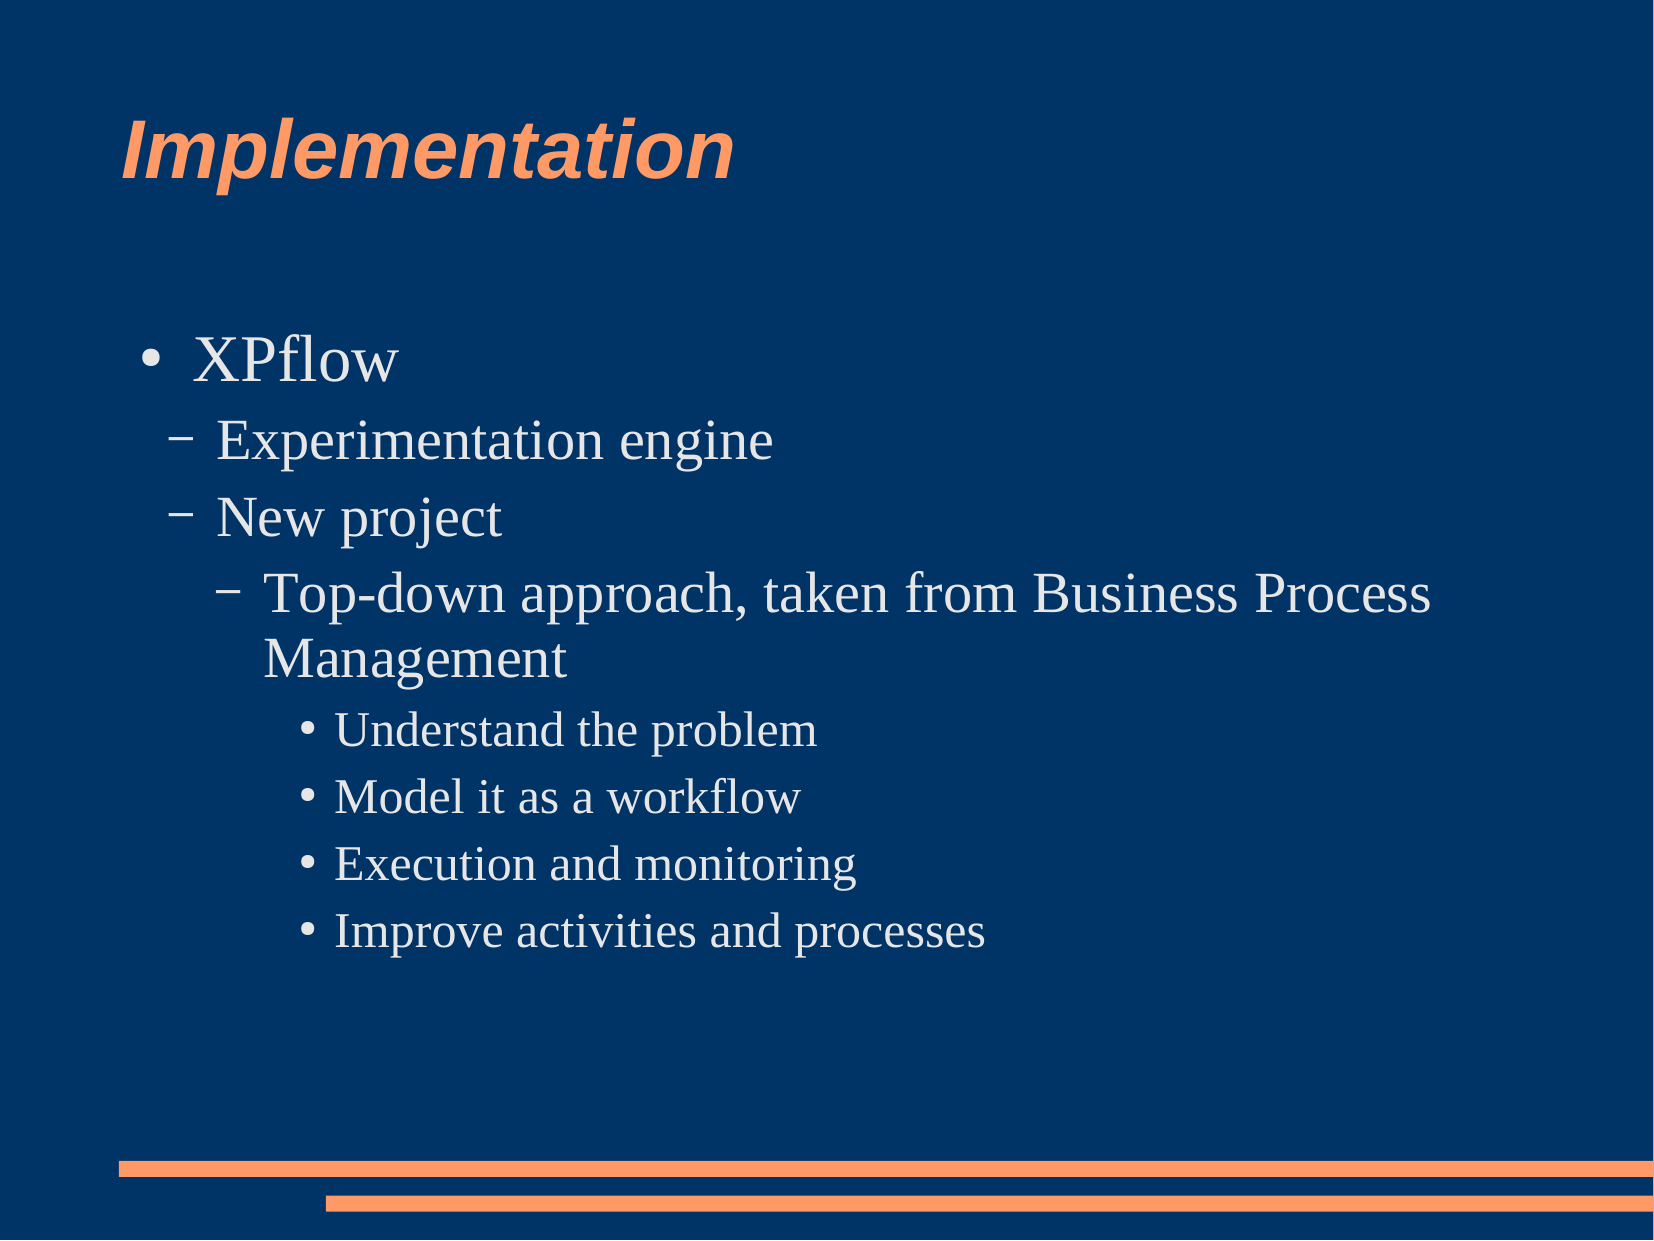

# Implementation
XPflow
Experimentation engine
New project
Top-down approach, taken from Business Process Management
Understand the problem
Model it as a workflow
Execution and monitoring
Improve activities and processes